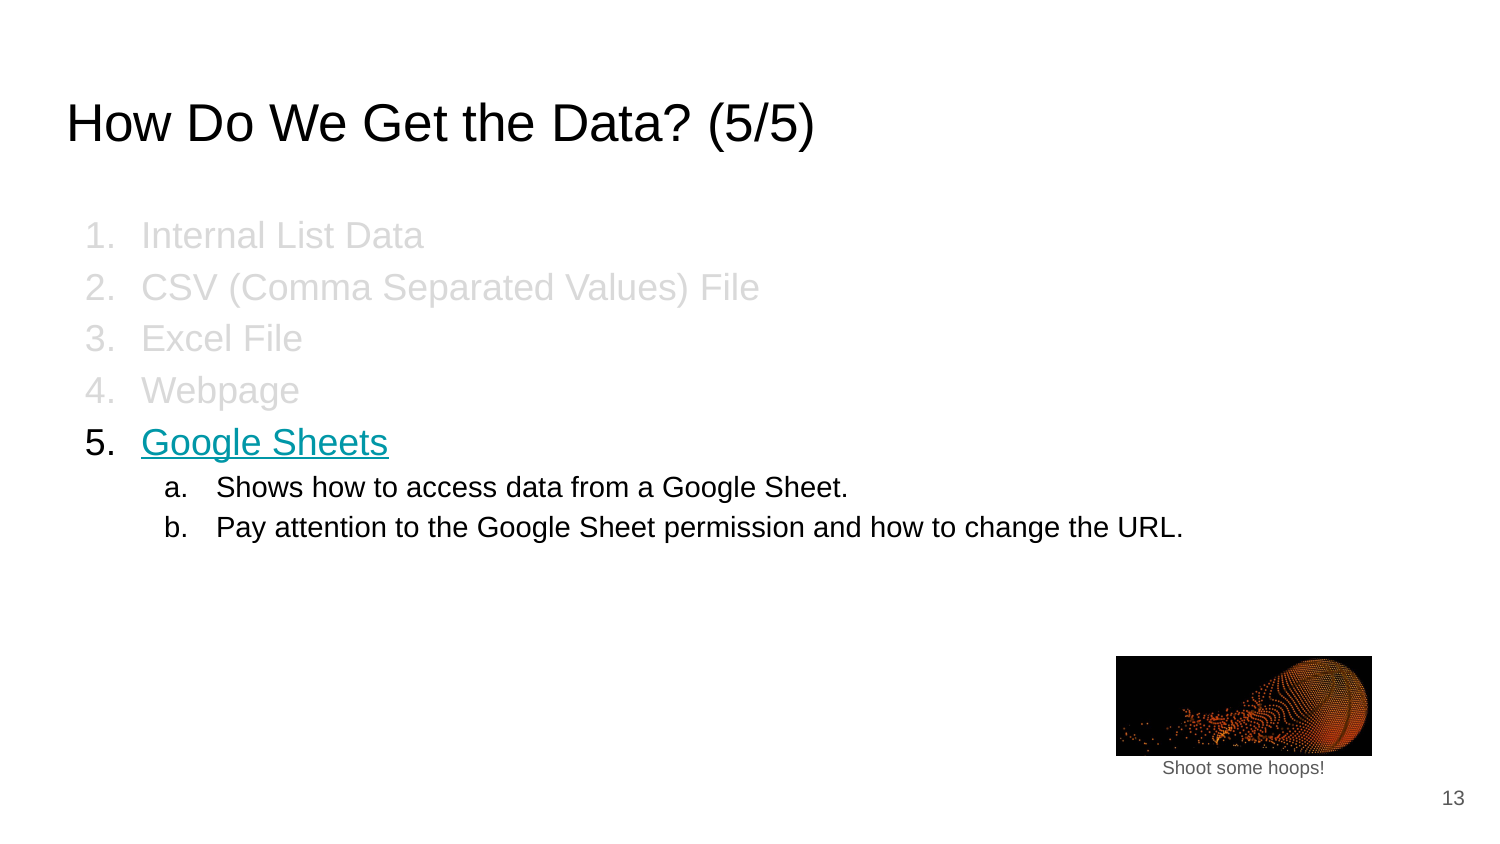

# How Do We Get the Data? (5/5)
Internal List Data
CSV (Comma Separated Values) File
Excel File
Webpage
Google Sheets
Shows how to access data from a Google Sheet.
Pay attention to the Google Sheet permission and how to change the URL.
Shoot some hoops!